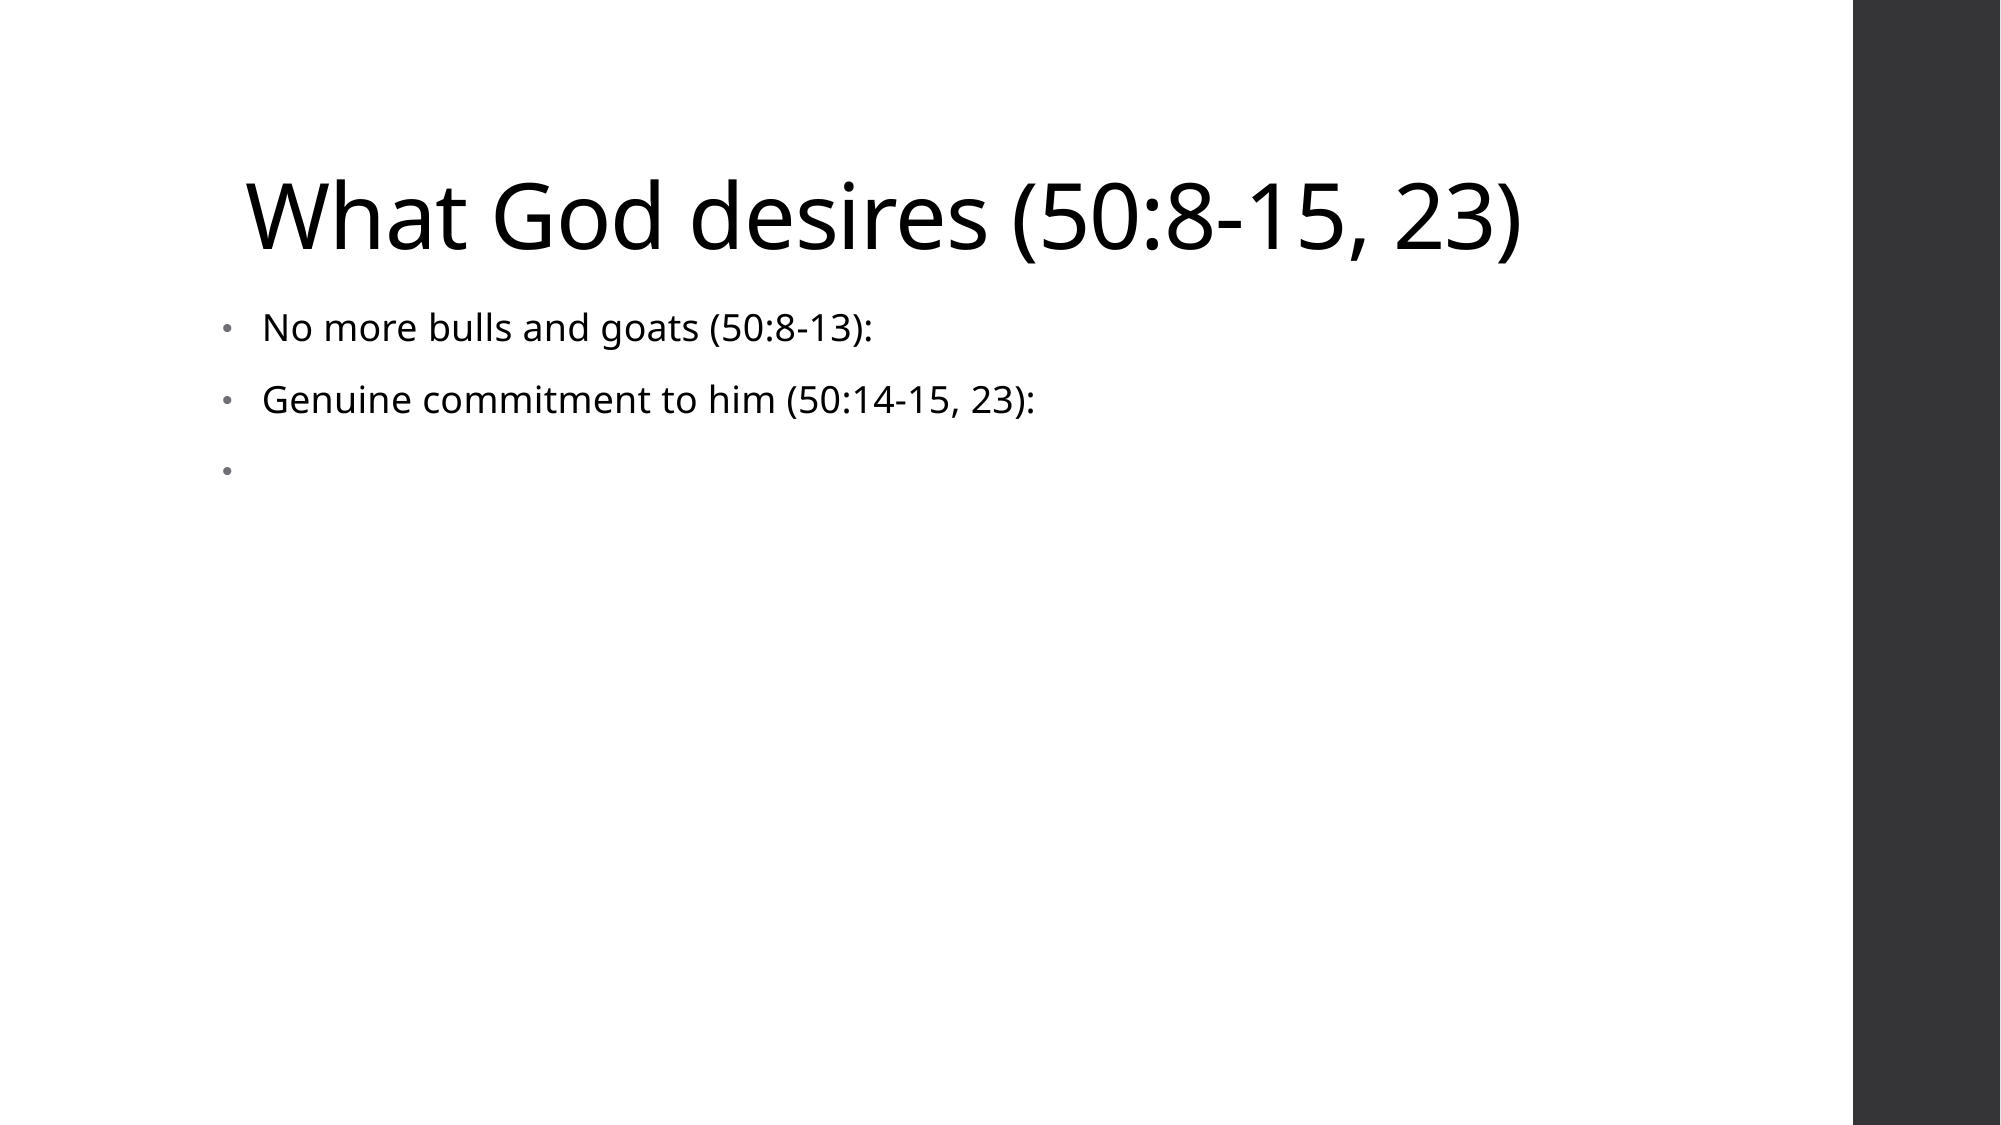

# What God desires (50:8-15, 23)
 No more bulls and goats (50:8-13):
 Genuine commitment to him (50:14-15, 23):